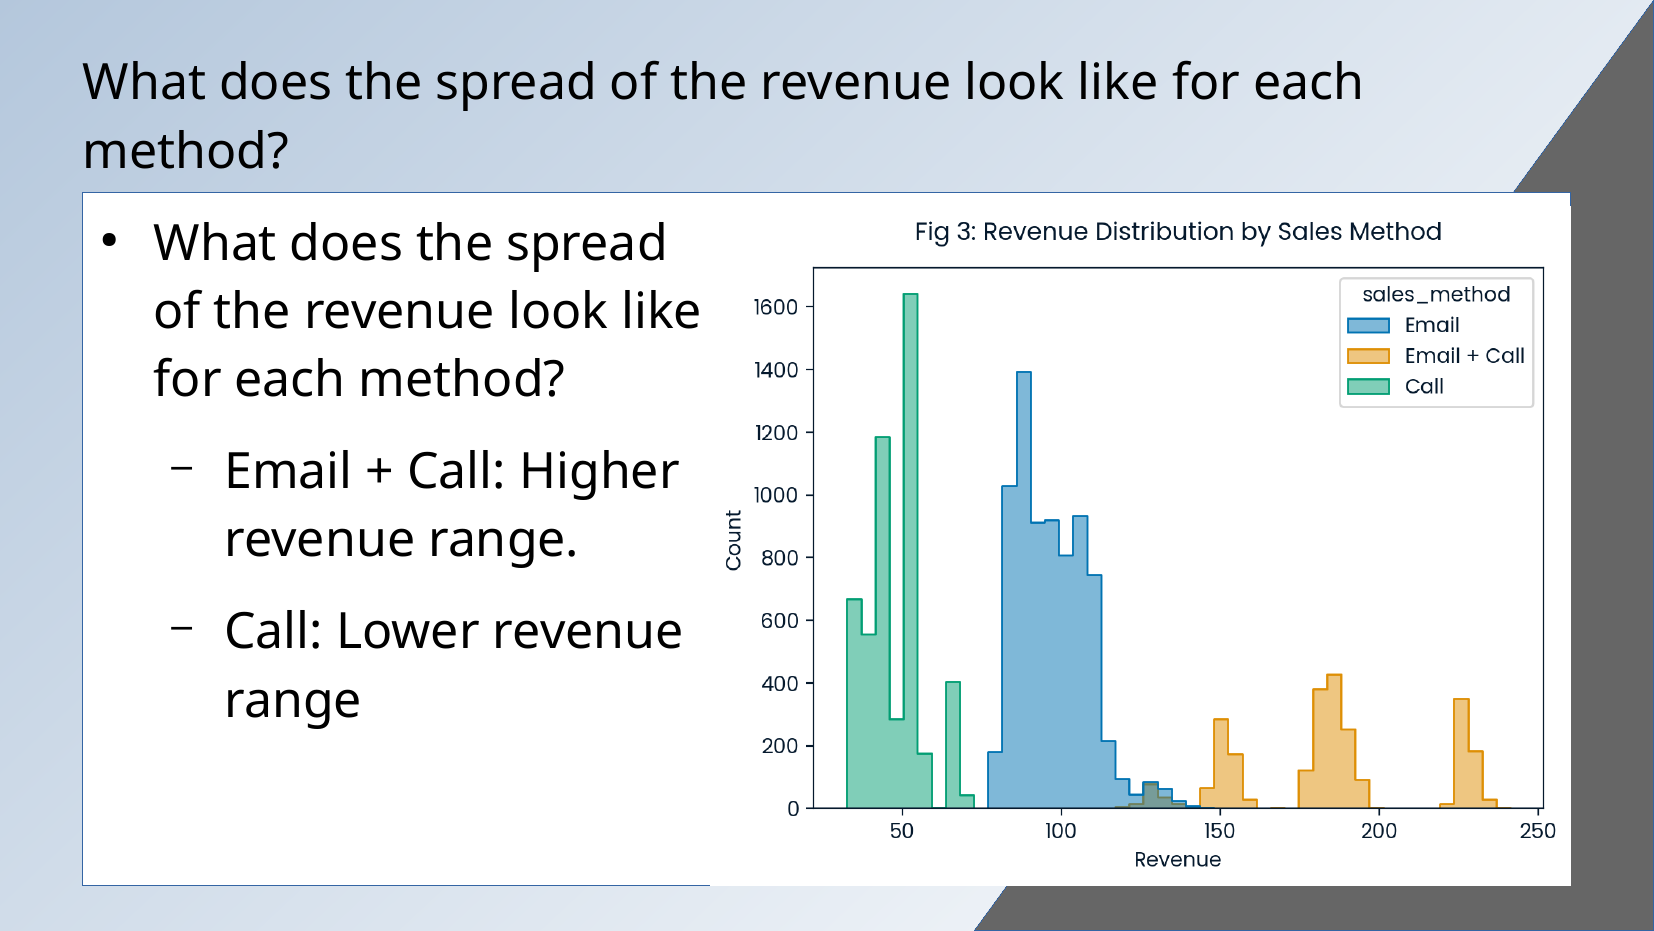

# What does the spread of the revenue look like for each method?
What does the spread of the revenue look like for each method?
Email + Call: Higher revenue range.
Call: Lower revenue range